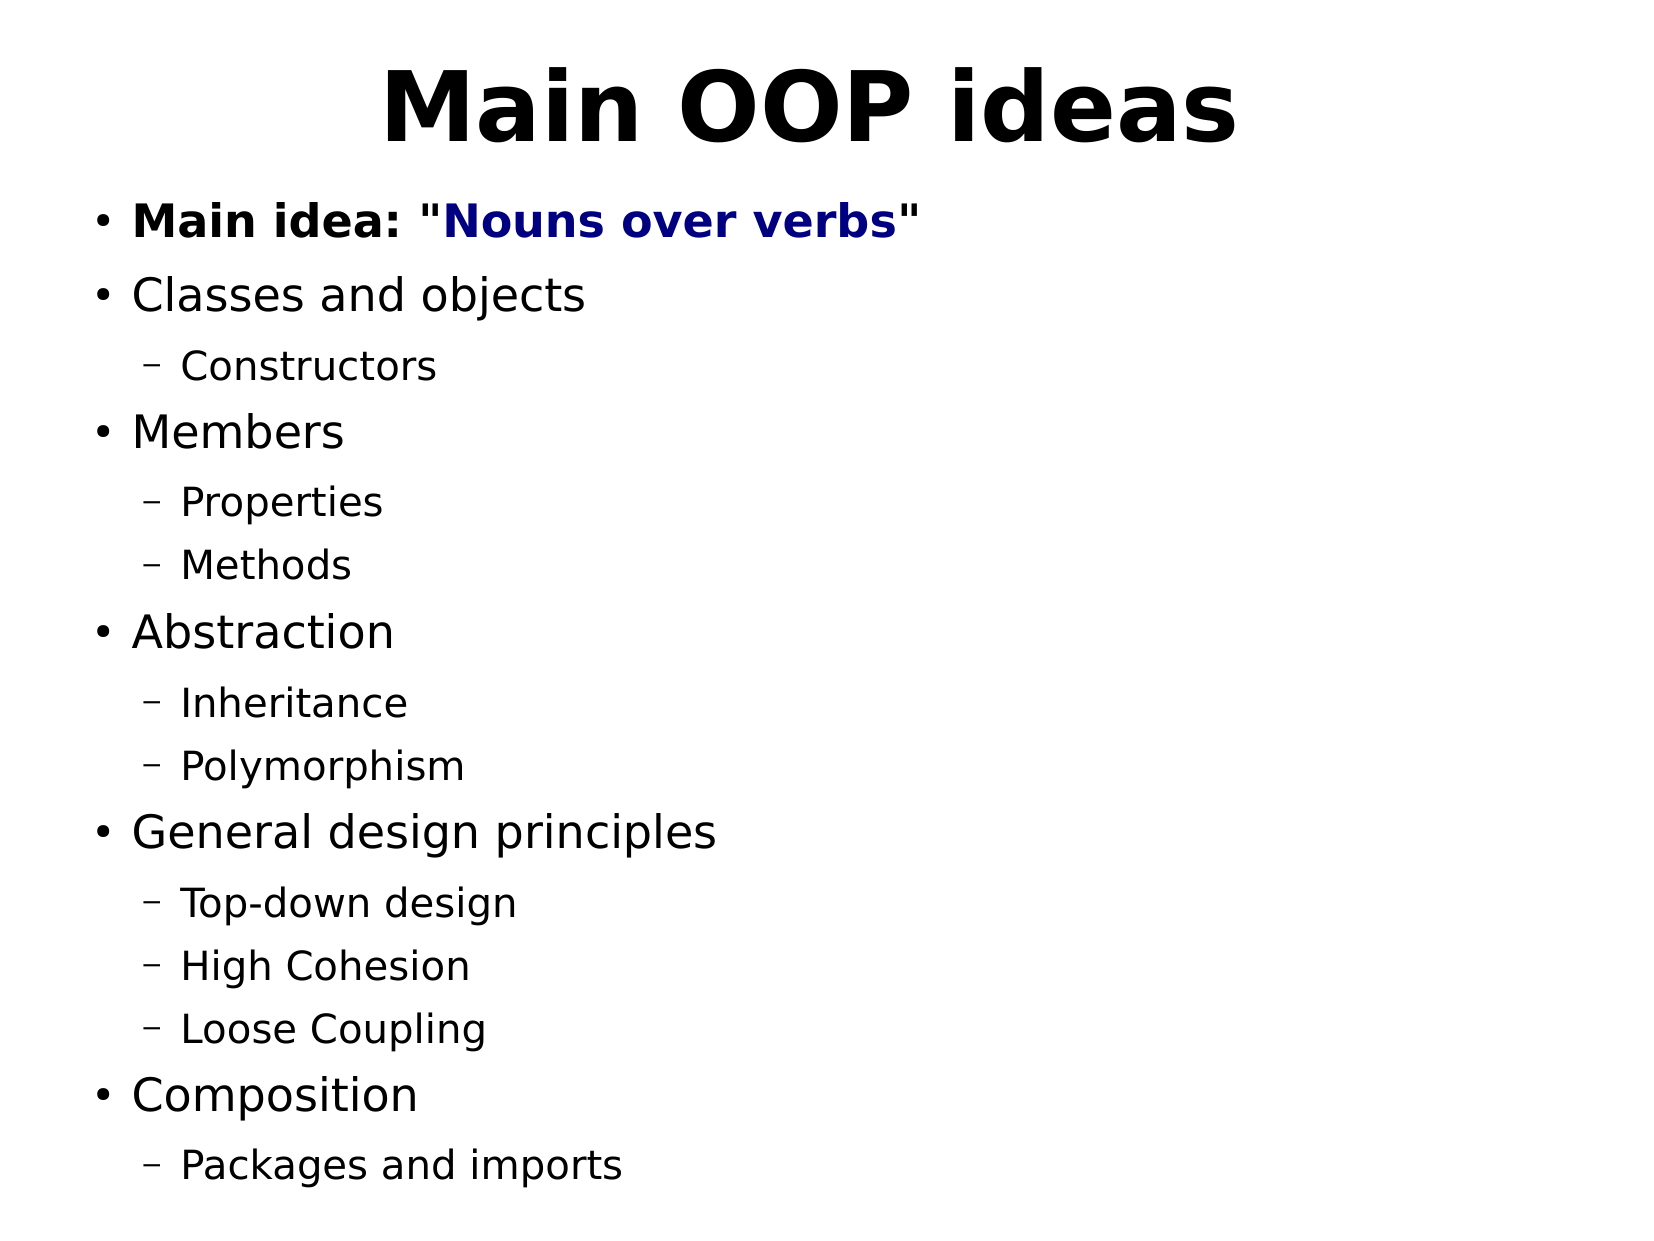

# Main OOP ideas
Main idea: "Nouns over verbs"
Classes and objects
Constructors
Members
Properties
Methods
Abstraction
Inheritance
Polymorphism
General design principles
Top-down design
High Cohesion
Loose Coupling
Composition
Packages and imports